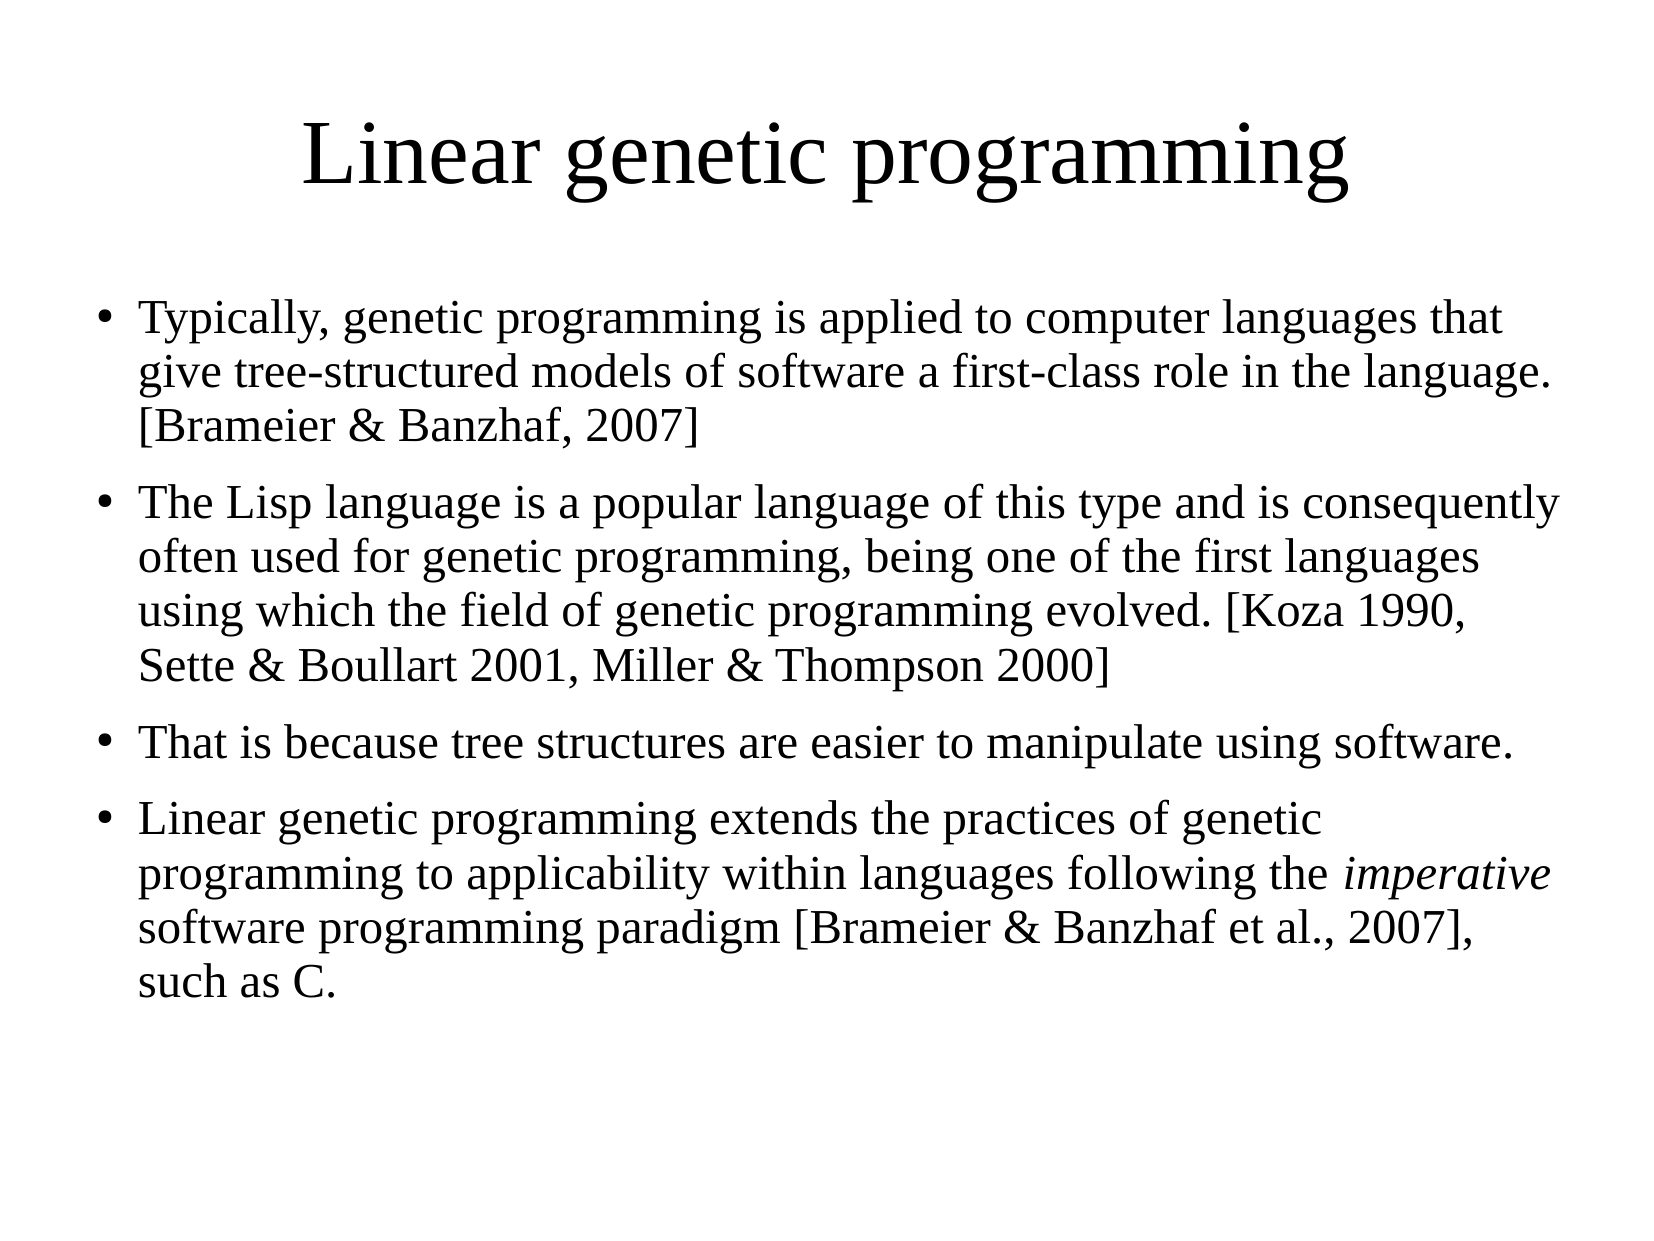

# Linear genetic programming
Typically, genetic programming is applied to computer languages that give tree-structured models of software a first-class role in the language. [Brameier & Banzhaf, 2007]
The Lisp language is a popular language of this type and is consequently often used for genetic programming, being one of the first languages using which the field of genetic programming evolved. [Koza 1990, Sette & Boullart 2001, Miller & Thompson 2000]
That is because tree structures are easier to manipulate using software.
Linear genetic programming extends the practices of genetic programming to applicability within languages following the imperative software programming paradigm [Brameier & Banzhaf et al., 2007], such as C.